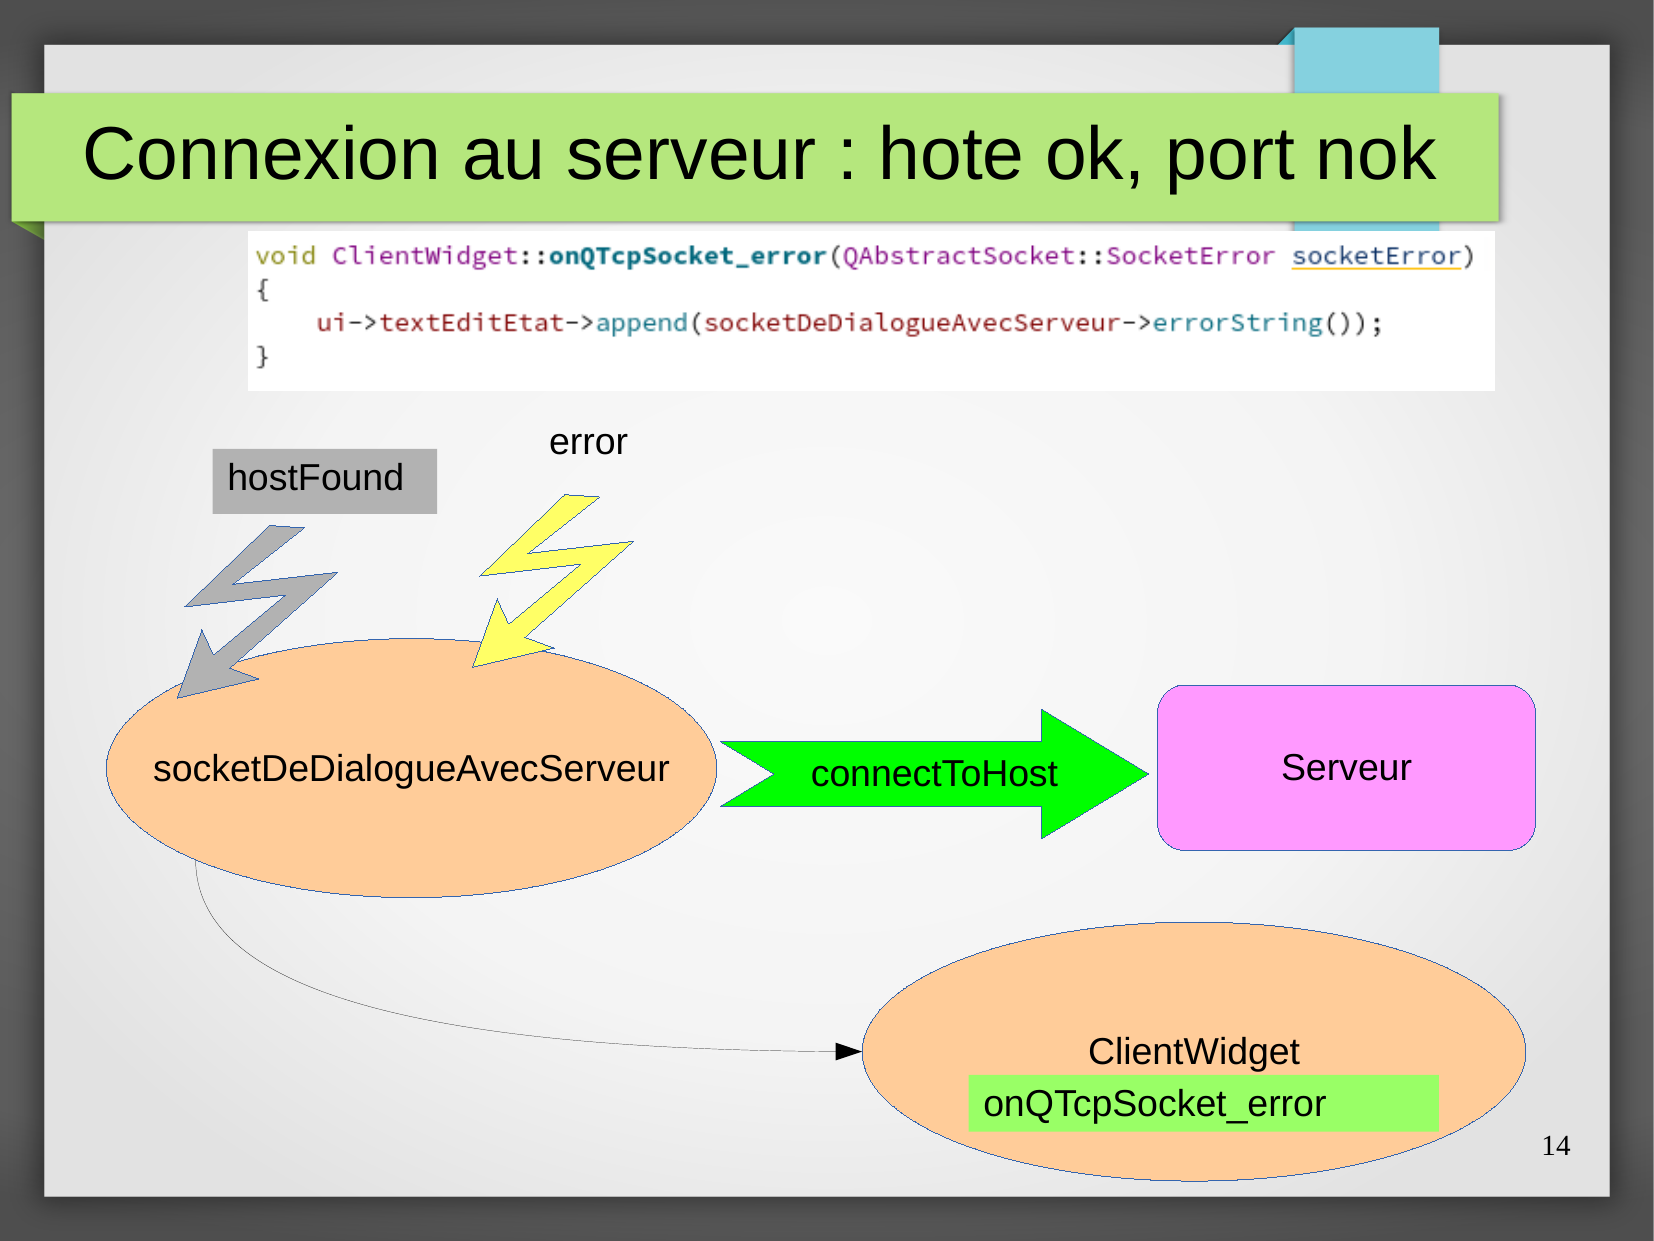

# Connexion au serveur : hote ok, port nok
error
hostFound
socketDeDialogueAvecServeur
Serveur
connectToHost
ClientWidget
onQTcpSocket_error
14